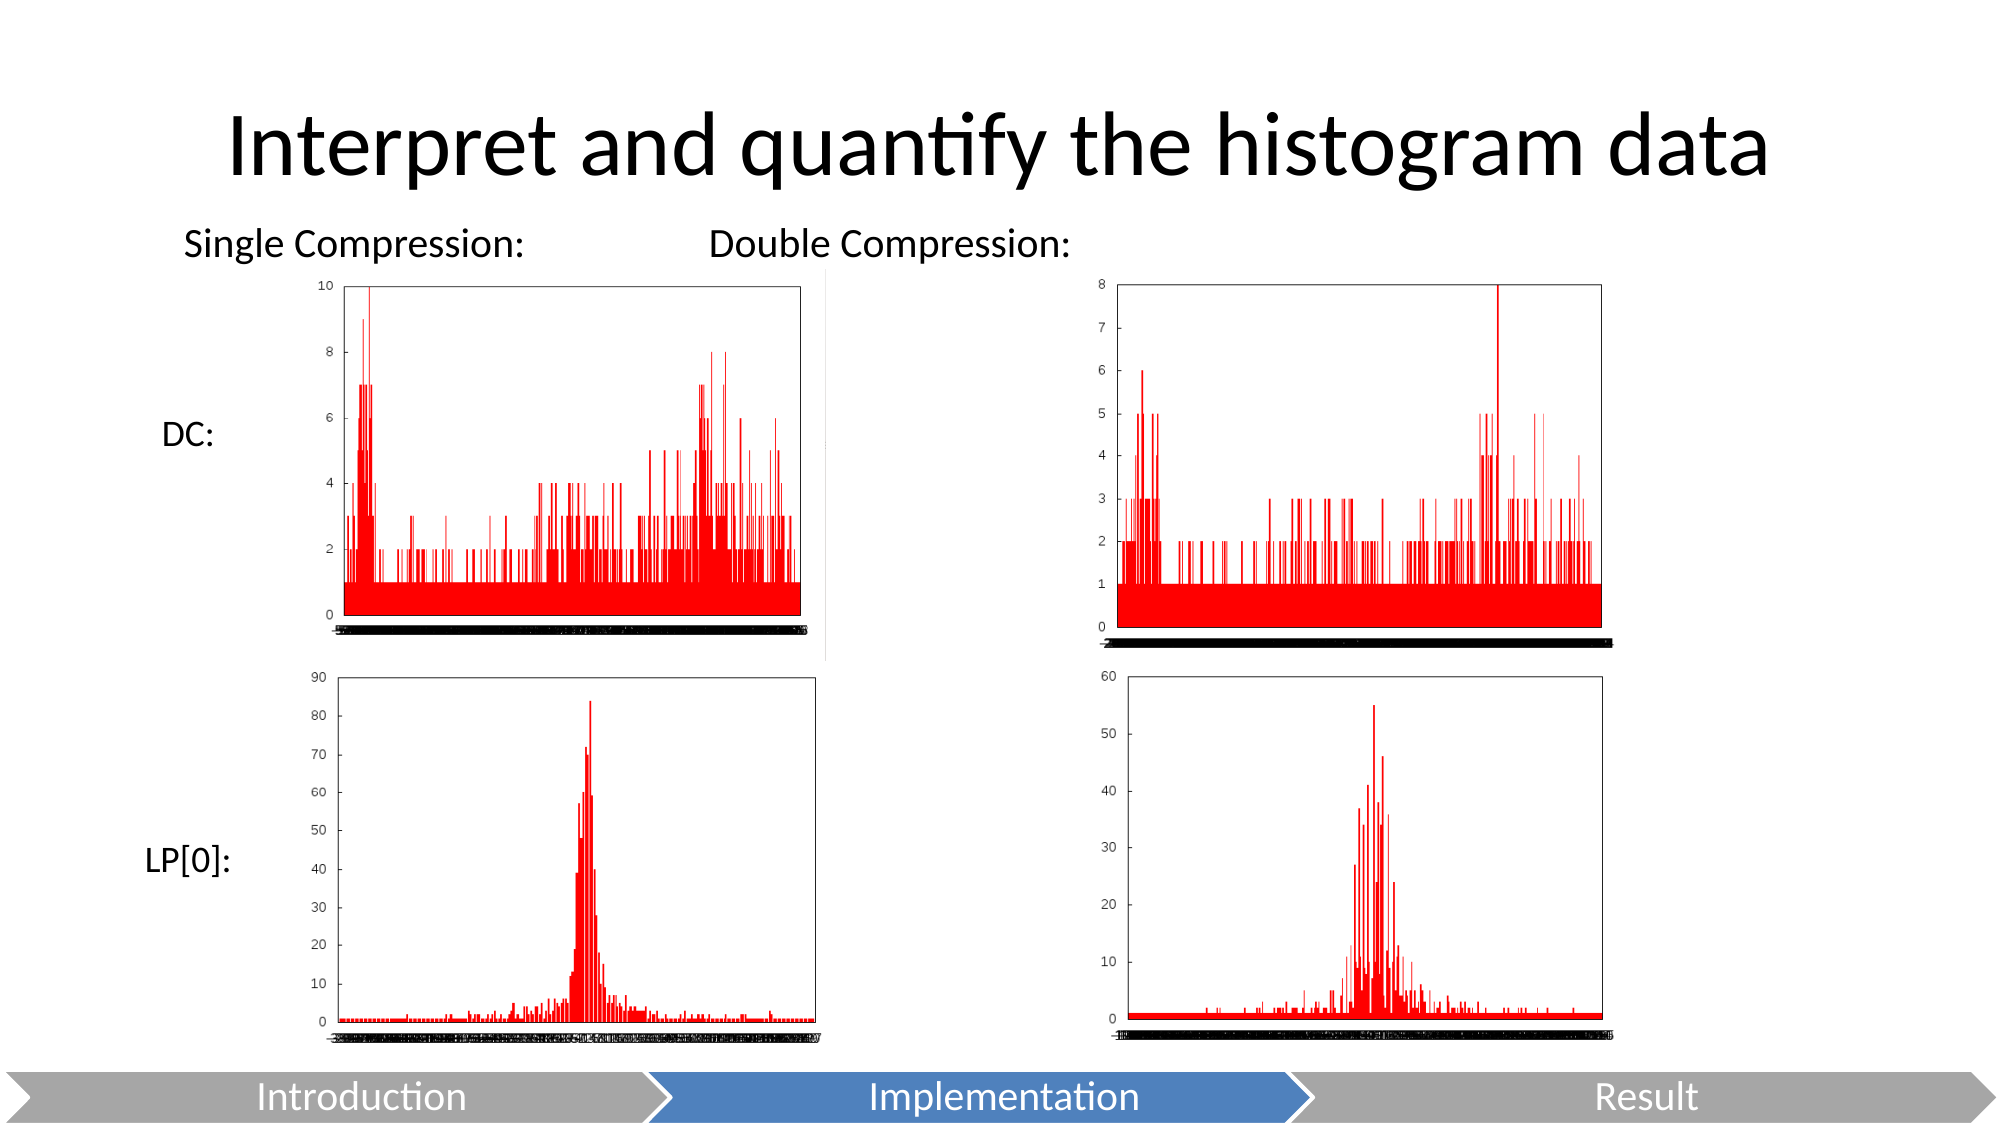

# Interpret and quantify the histogram data
	Single Compression:			Double Compression:
DC:
LP[0]:
Introduction
Implementation
Result